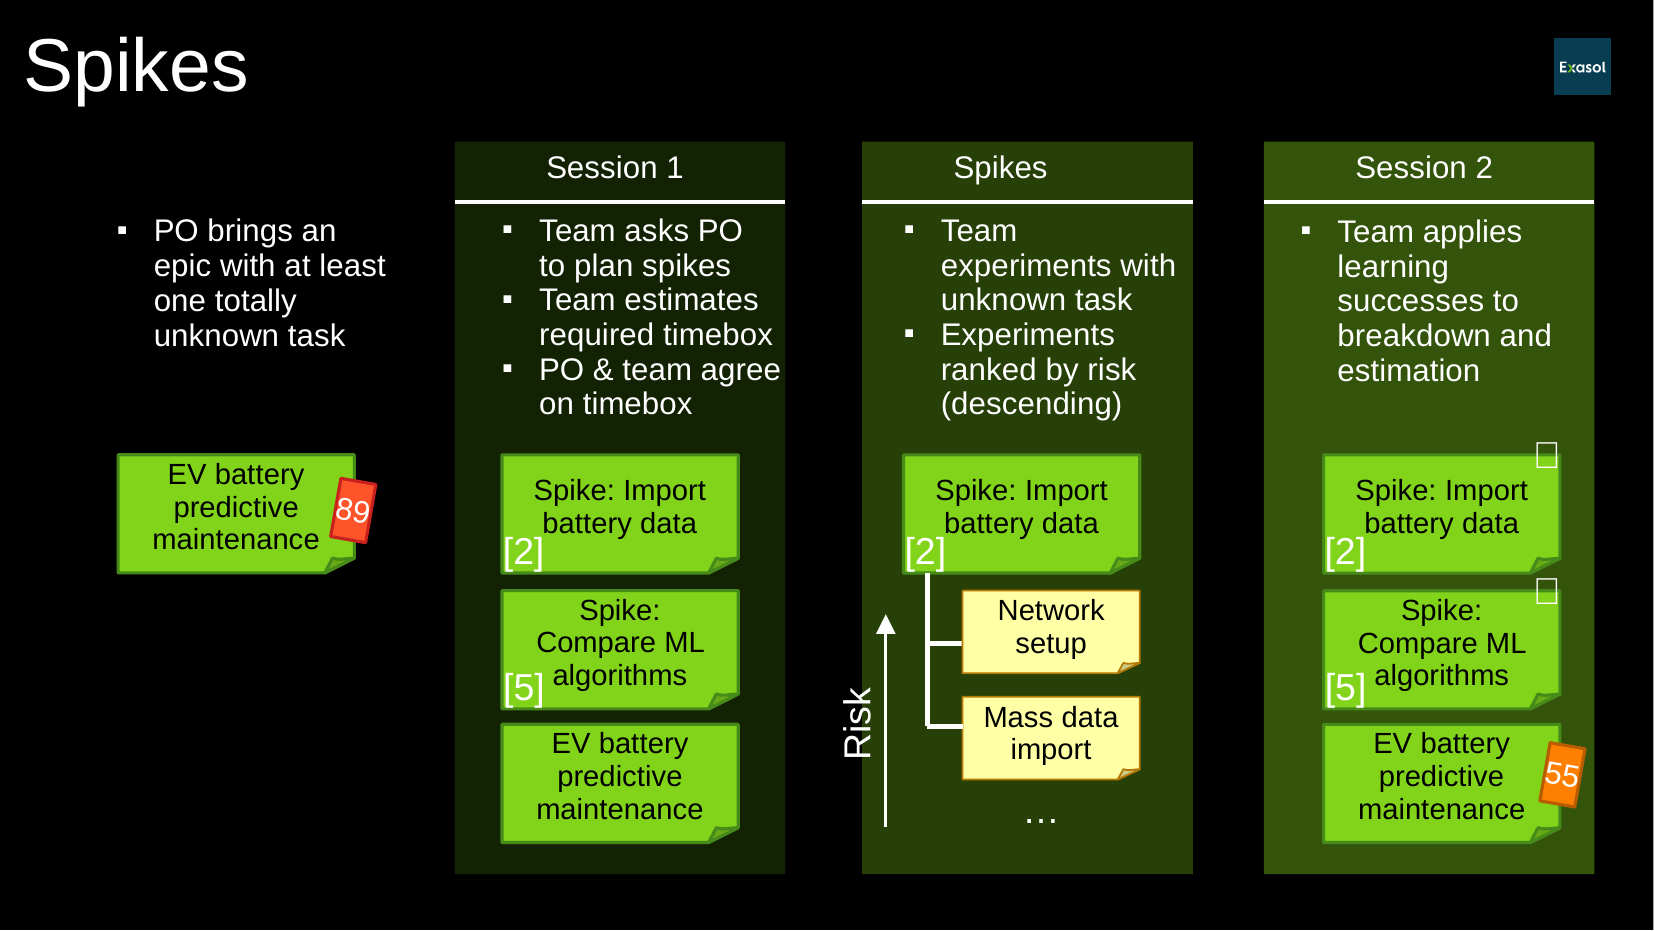

# Spikes
Session 1
Spikes
Session 2
Team asks PO
to plan spikes
Team estimates required timebox
PO & team agree on timebox
Team experiments with unknown task
Experiments ranked by risk (descending)
PO brings an epic with at least one totally unknown task
Team applies learning successes to breakdown and estimation
✅
EV battery predictive maintenance
Spike: Import battery data
Spike: Import battery data
Spike: Import battery data
89
[2]
[2]
[2]
✅
Network setup
Spike: Compare ML algorithms
Spike: Compare ML algorithms
[5]
[5]
Risk
Mass data import
EV battery predictive maintenance
EV battery predictive maintenance
55
…